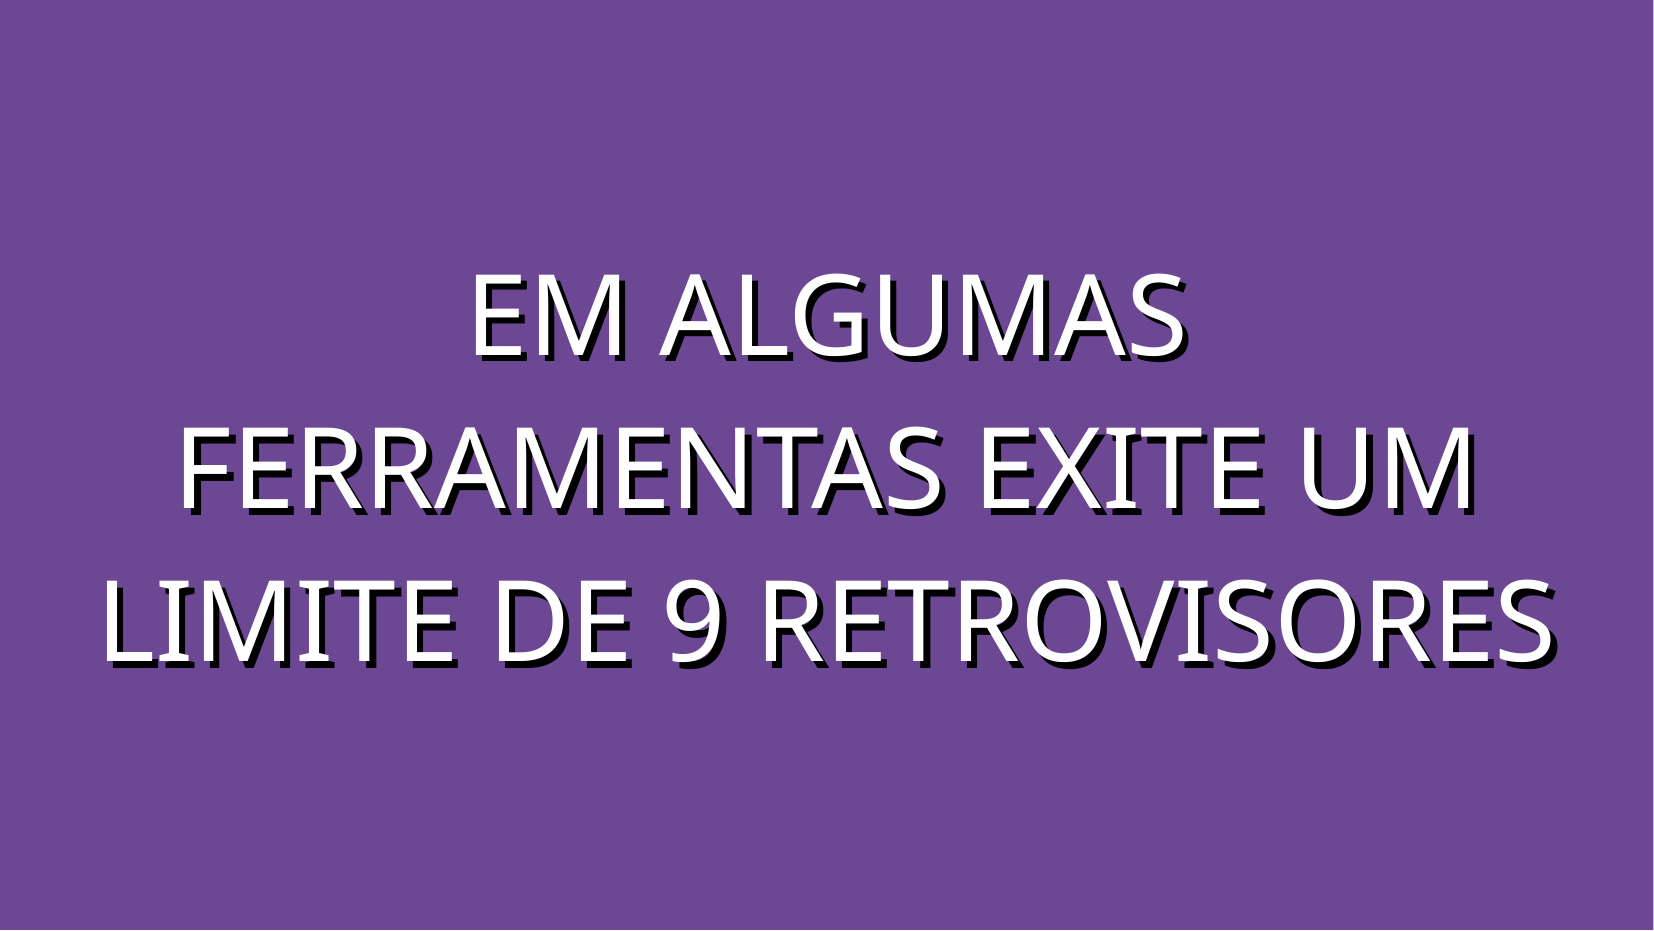

# EM ALGUMAS FERRAMENTAS EXITE UM LIMITE DE 9 RETROVISORES